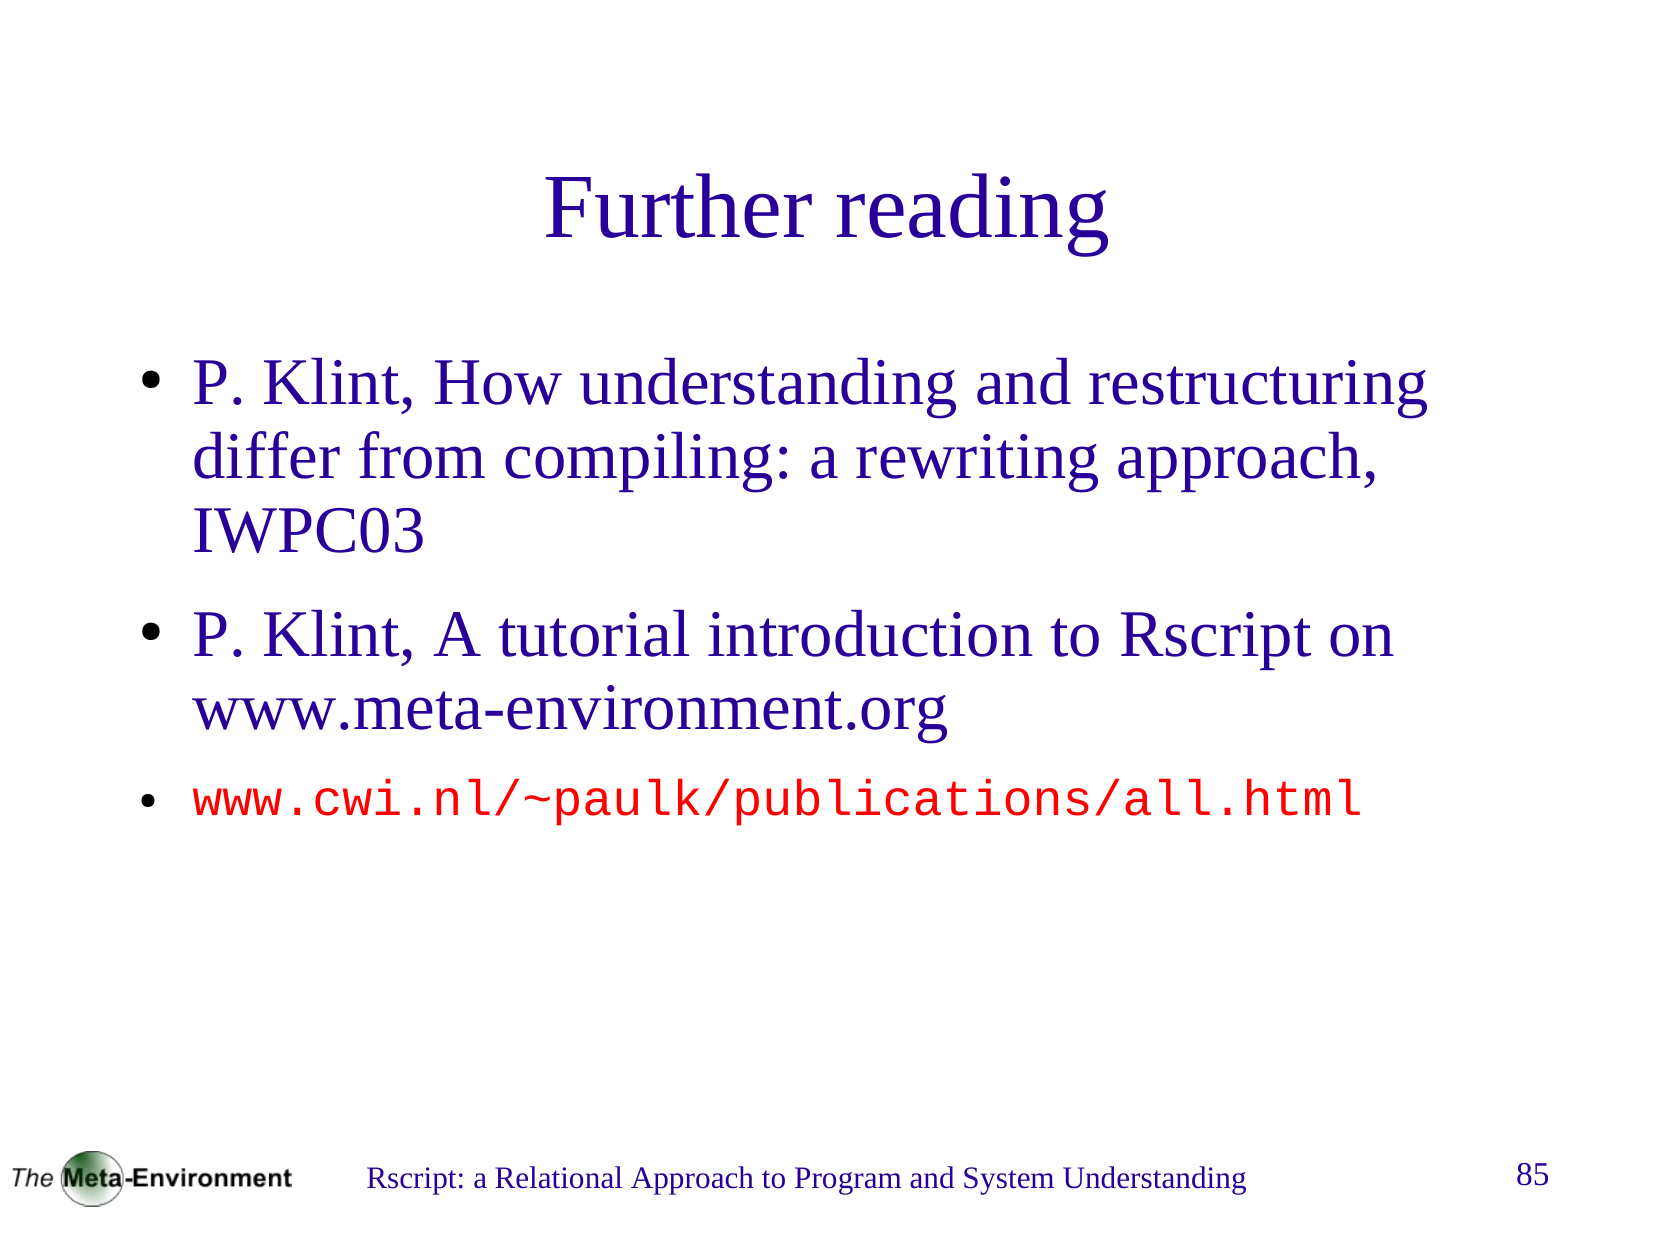

# Further reading
P. Klint, How understanding and restructuring differ from compiling: a rewriting approach, IWPC03
P. Klint, A tutorial introduction to Rscript on www.meta-environment.org
www.cwi.nl/~paulk/publications/all.html